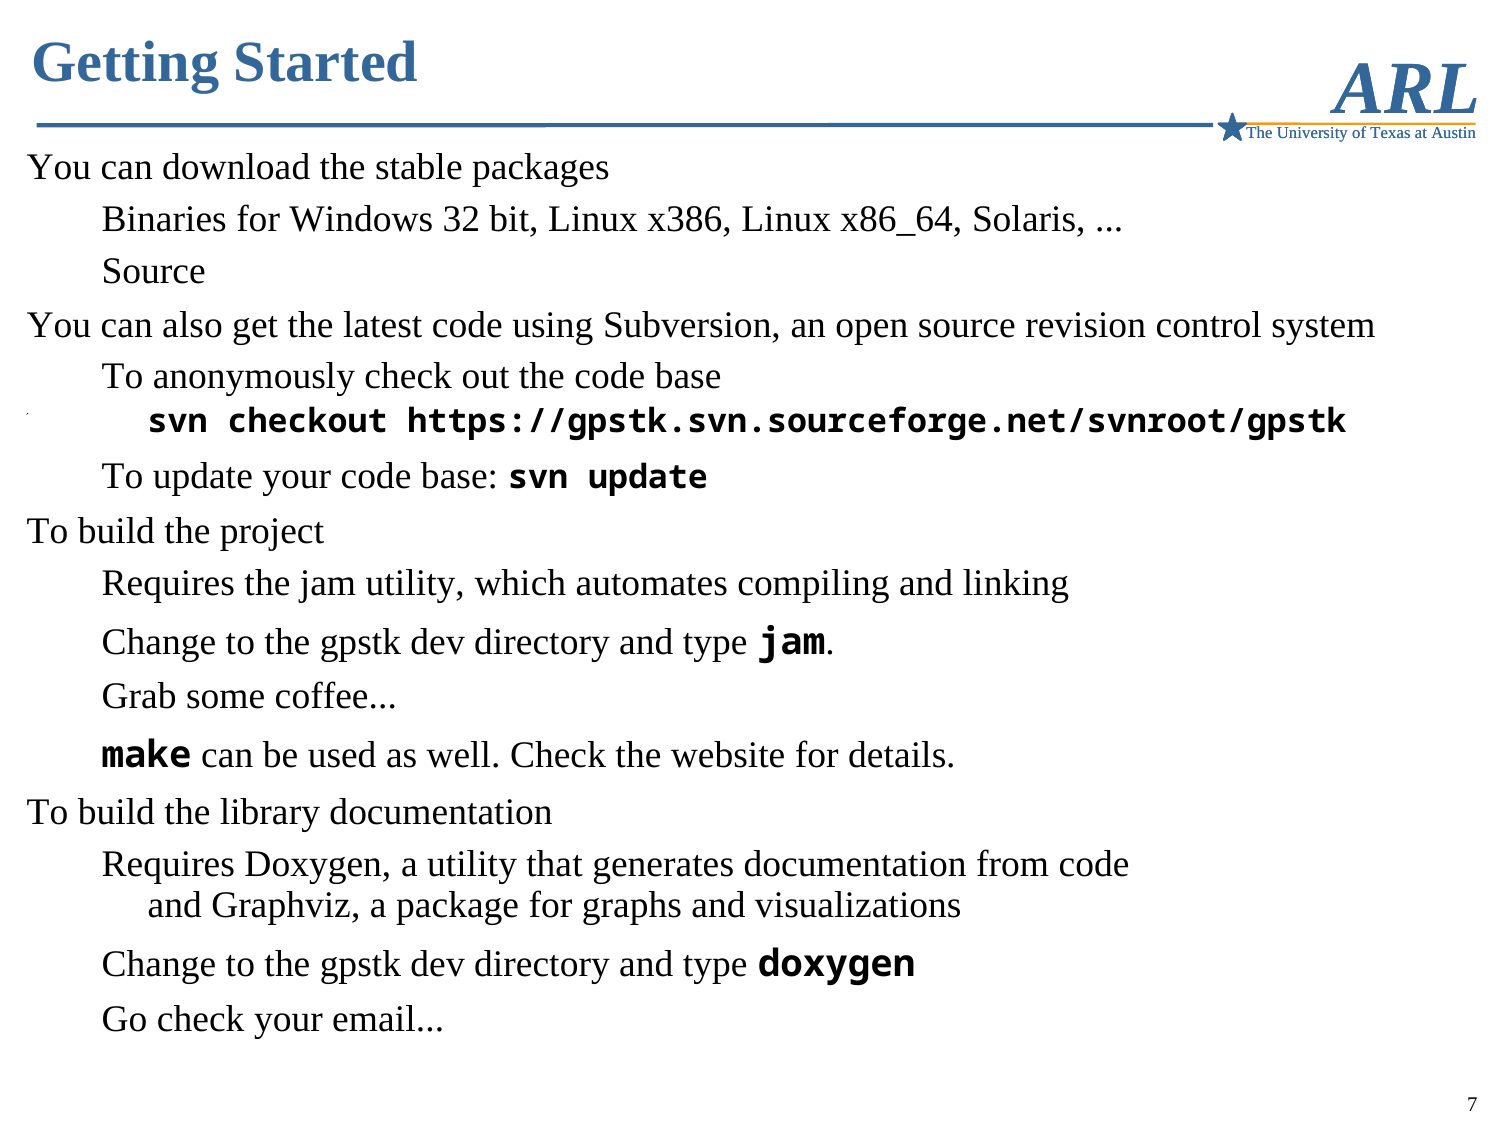

# Getting Started
You can download the stable packages
Binaries for Windows 32 bit, Linux x386, Linux x86_64, Solaris, ...
Source
You can also get the latest code using Subversion, an open source revision control system
To anonymously check out the code base
svn checkout https://gpstk.svn.sourceforge.net/svnroot/gpstk
To update your code base: svn update
To build the project
Requires the jam utility, which automates compiling and linking
Change to the gpstk dev directory and type jam.
Grab some coffee...
make can be used as well. Check the website for details.
To build the library documentation
Requires Doxygen, a utility that generates documentation from code
and Graphviz, a package for graphs and visualizations
Change to the gpstk dev directory and type doxygen
Go check your email...